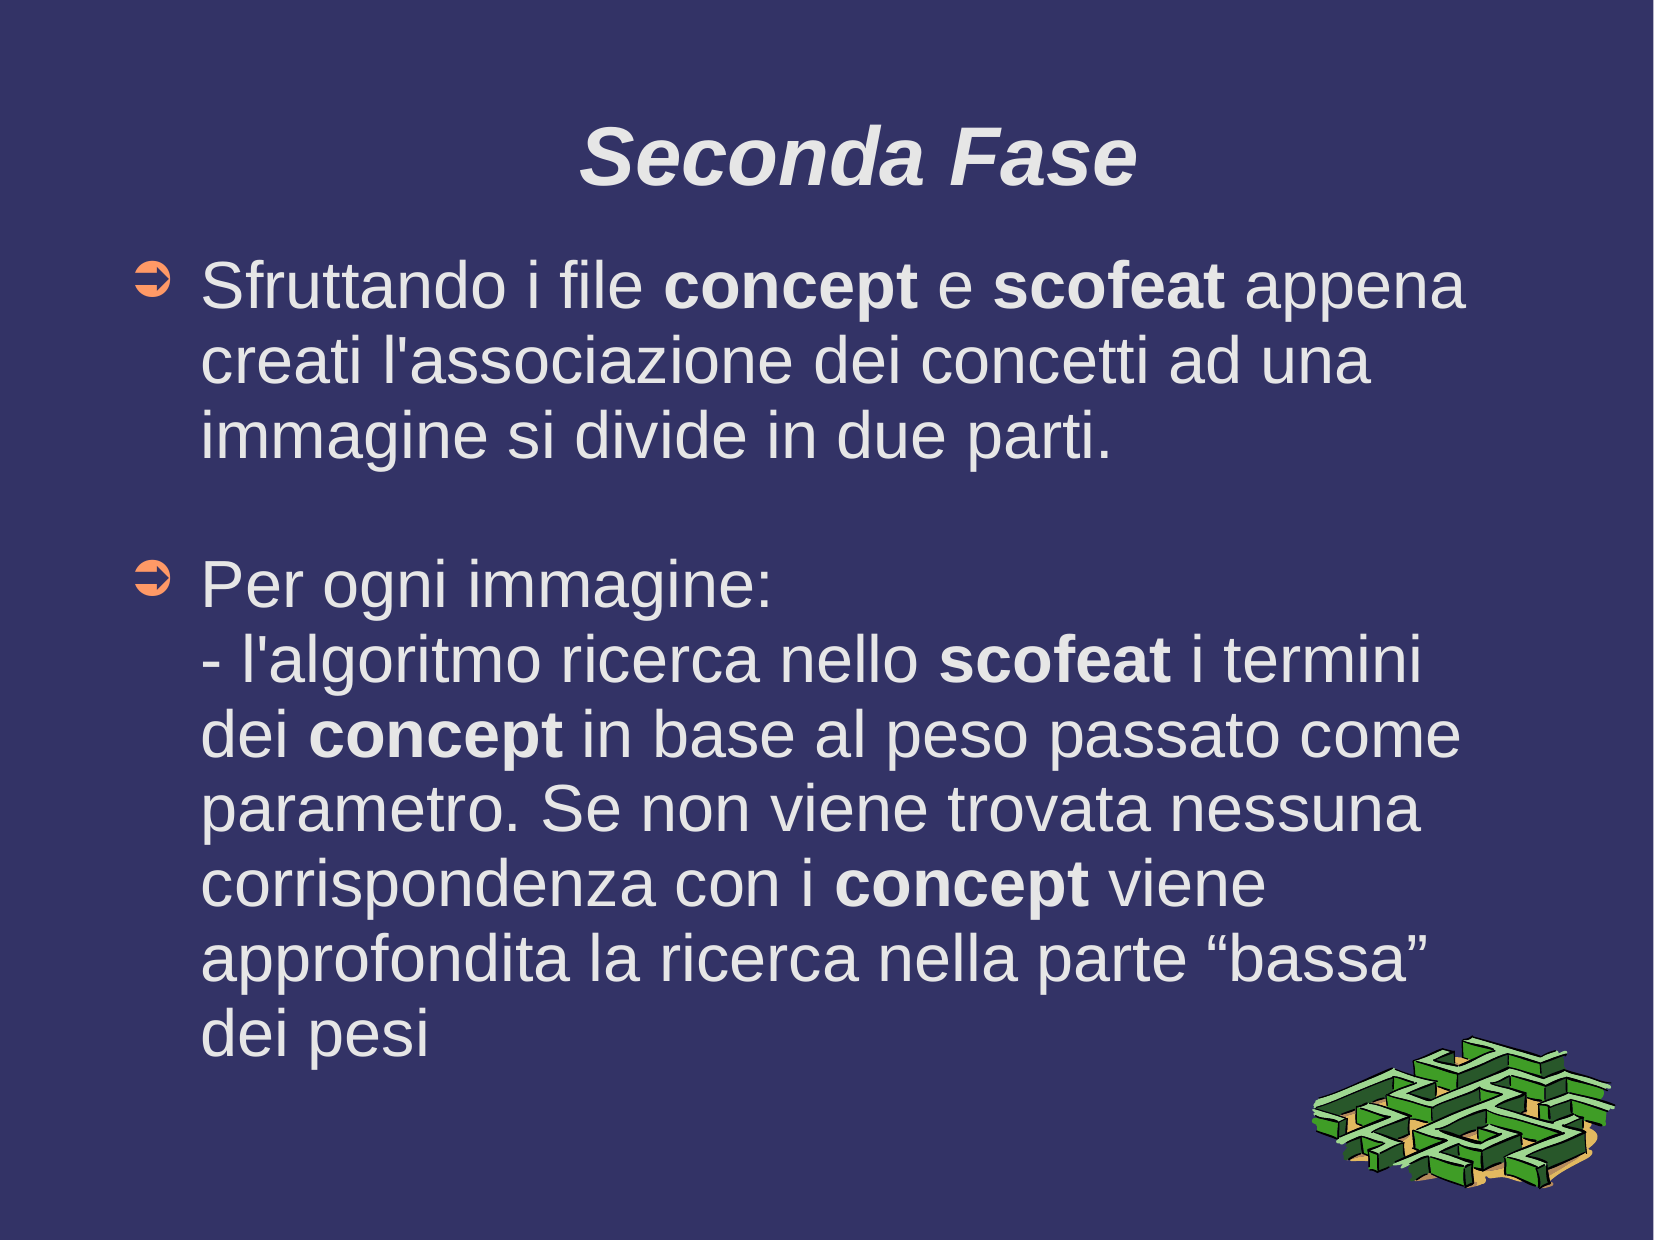

# Seconda Fase
Sfruttando i file concept e scofeat appena creati l'associazione dei concetti ad una immagine si divide in due parti.
Per ogni immagine:
- l'algoritmo ricerca nello scofeat i termini dei concept in base al peso passato come parametro. Se non viene trovata nessuna corrispondenza con i concept viene approfondita la ricerca nella parte “bassa” dei pesi